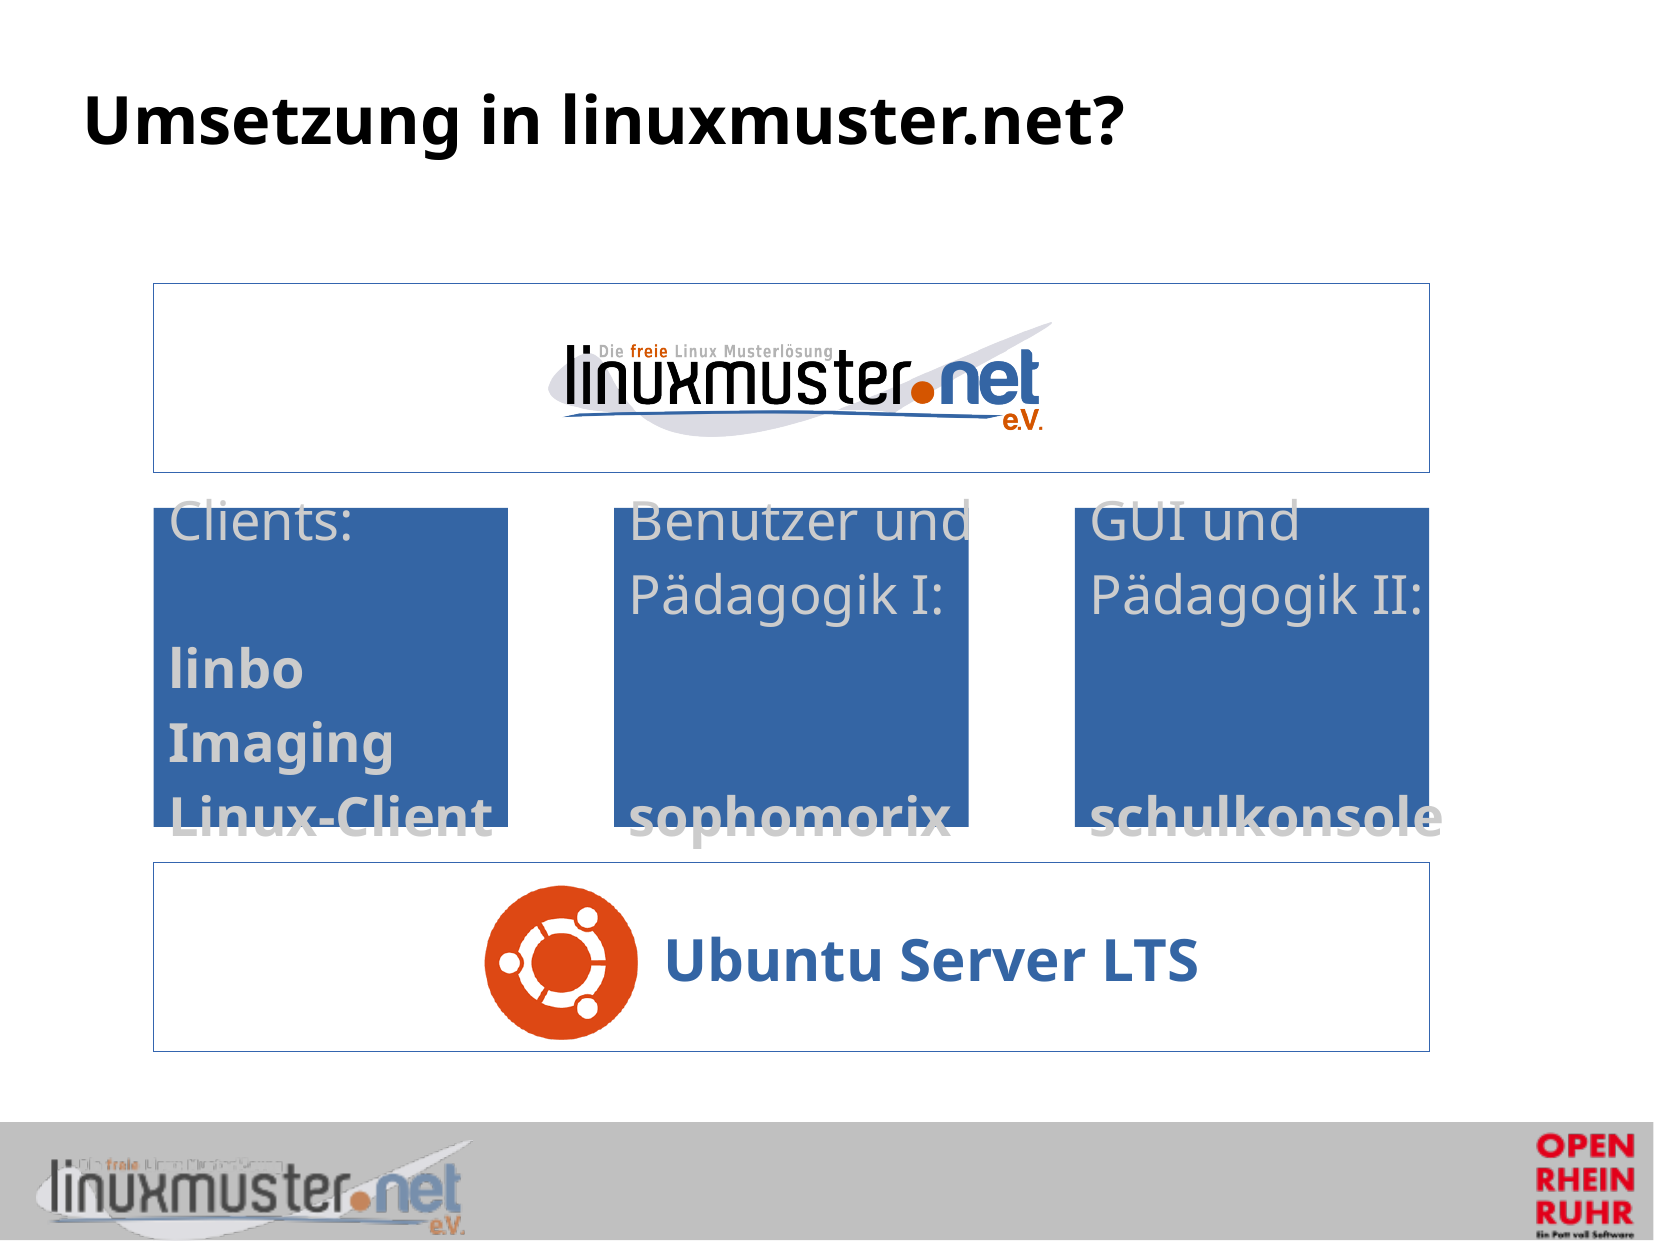

# Umsetzung in linuxmuster.net?
Clients:
linbo
Imaging
Linux-Client
Benutzer und
Pädagogik I:
sophomorix
GUI und
Pädagogik II:
schulkonsole
Ubuntu Server LTS